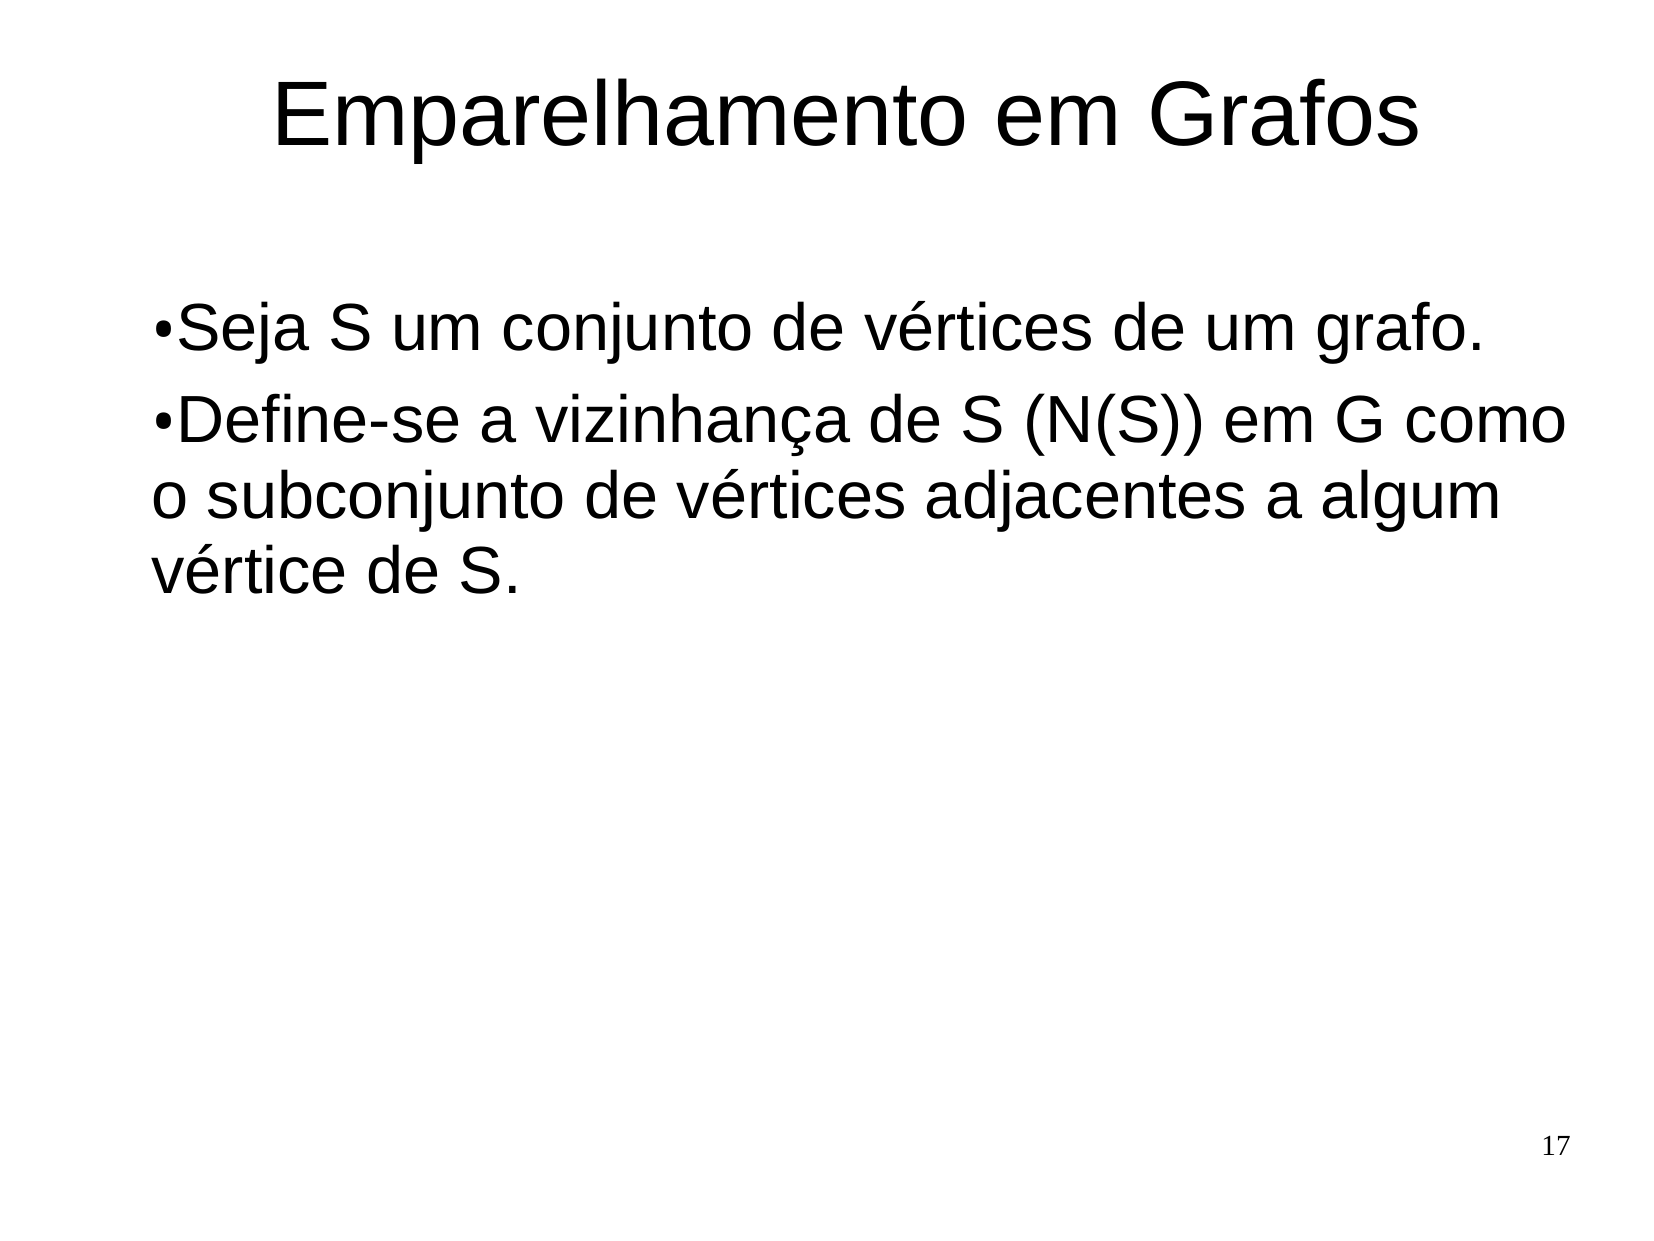

# Emparelhamento em Grafos
Seja S um conjunto de vértices de um grafo.
Define-se a vizinhança de S (N(S)) em G como o subconjunto de vértices adjacentes a algum vértice de S.
17